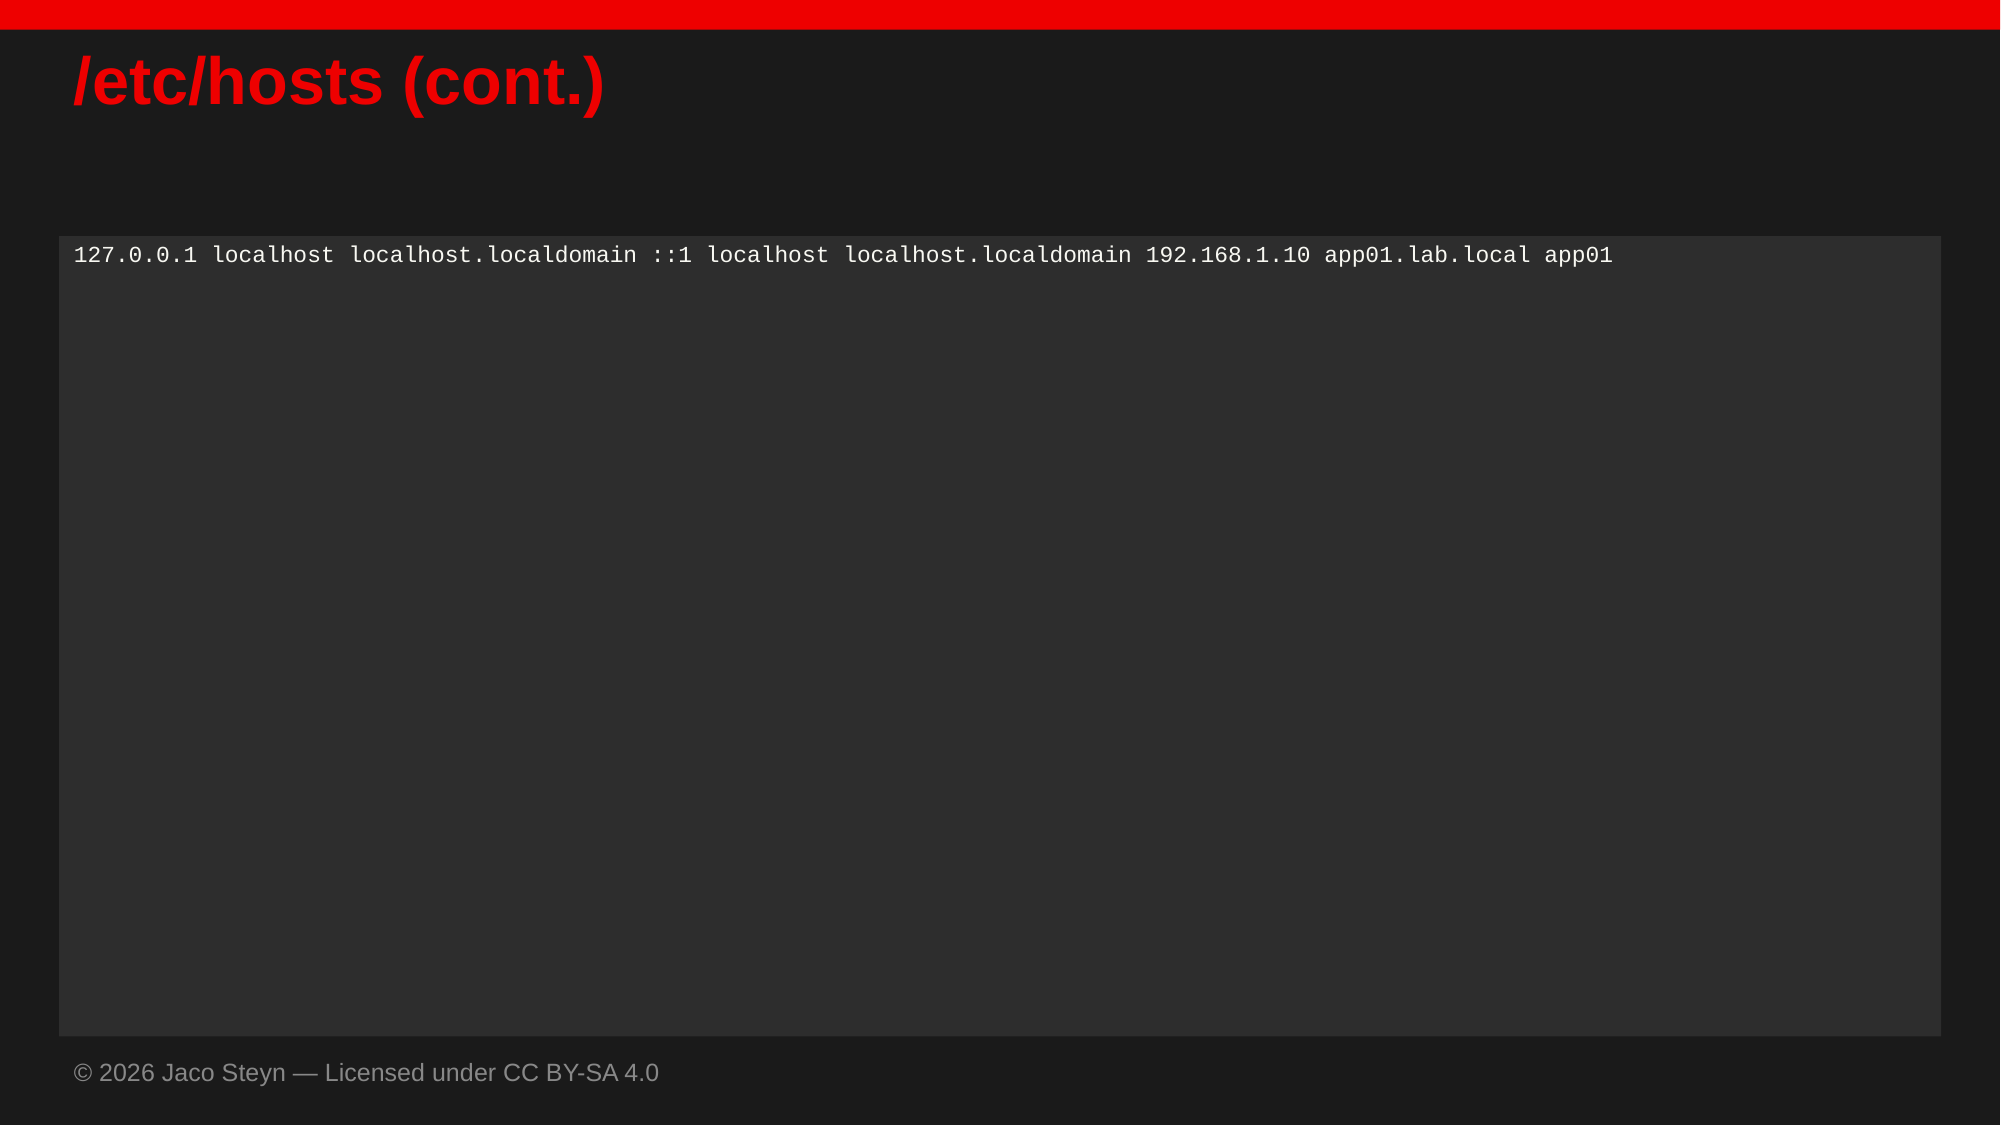

/etc/hosts (cont.)
127.0.0.1 localhost localhost.localdomain ::1 localhost localhost.localdomain 192.168.1.10 app01.lab.local app01
© 2026 Jaco Steyn — Licensed under CC BY-SA 4.0